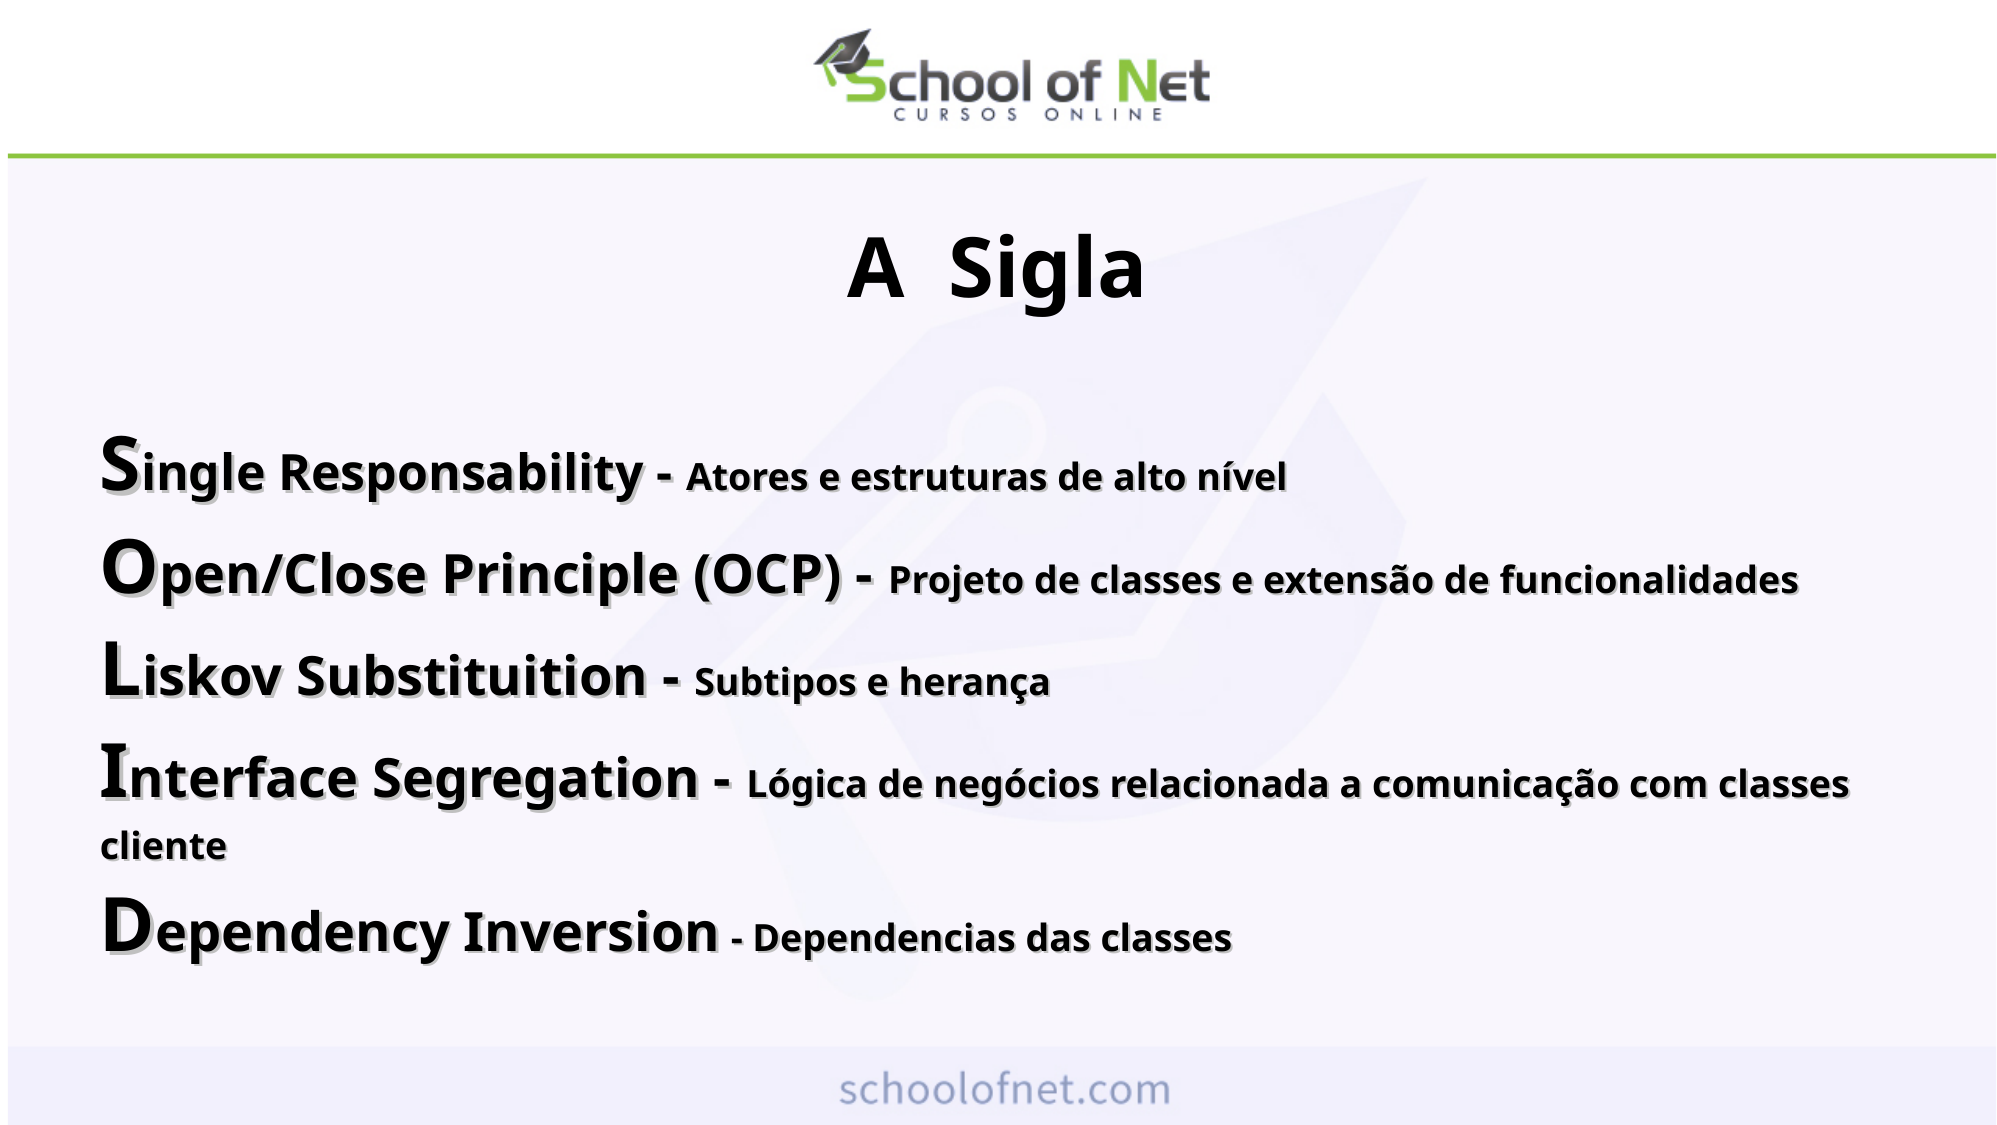

# A Sigla
Single Responsability - Atores e estruturas de alto nível
Open/Close Principle (OCP) - Projeto de classes e extensão de funcionalidades
Liskov Substituition - Subtipos e herança
Interface Segregation - Lógica de negócios relacionada a comunicação com classes cliente
Dependency Inversion - Dependencias das classes